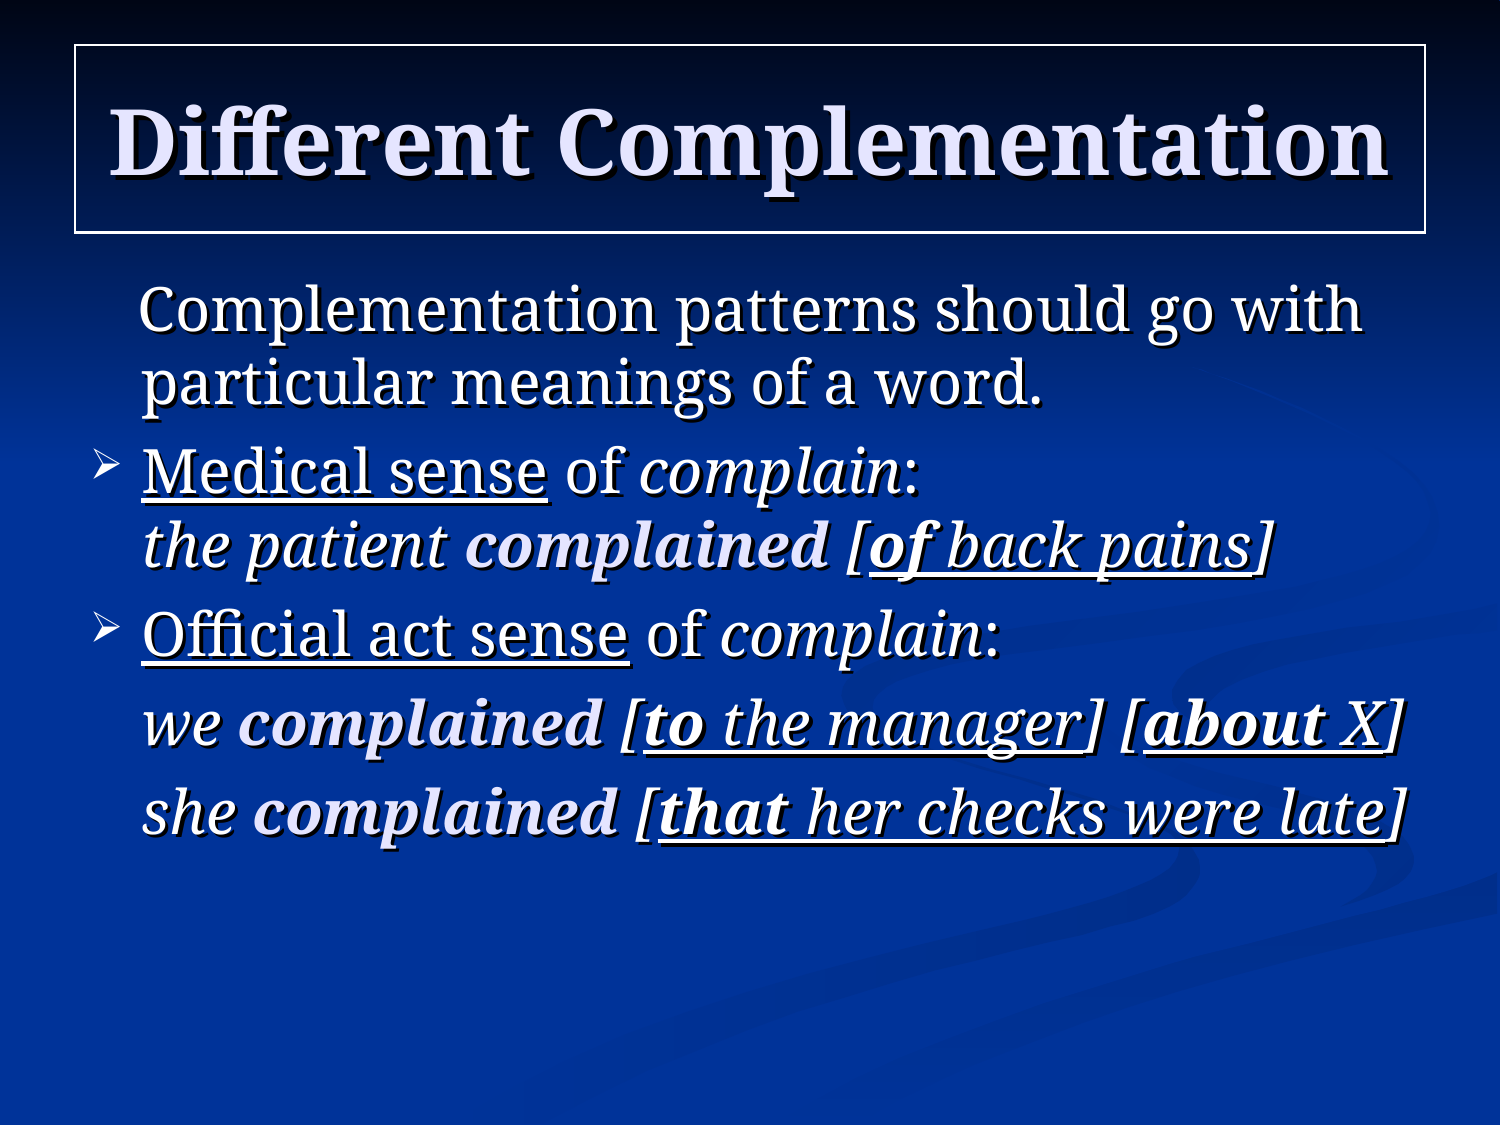

# Different Complementation
 Complementation patterns should go with particular meanings of a word.
Medical sense of complain:
the patient complained [of back pains]
Official act sense of complain:
	we complained [to the manager] [about X]
	she complained [that her checks were late]